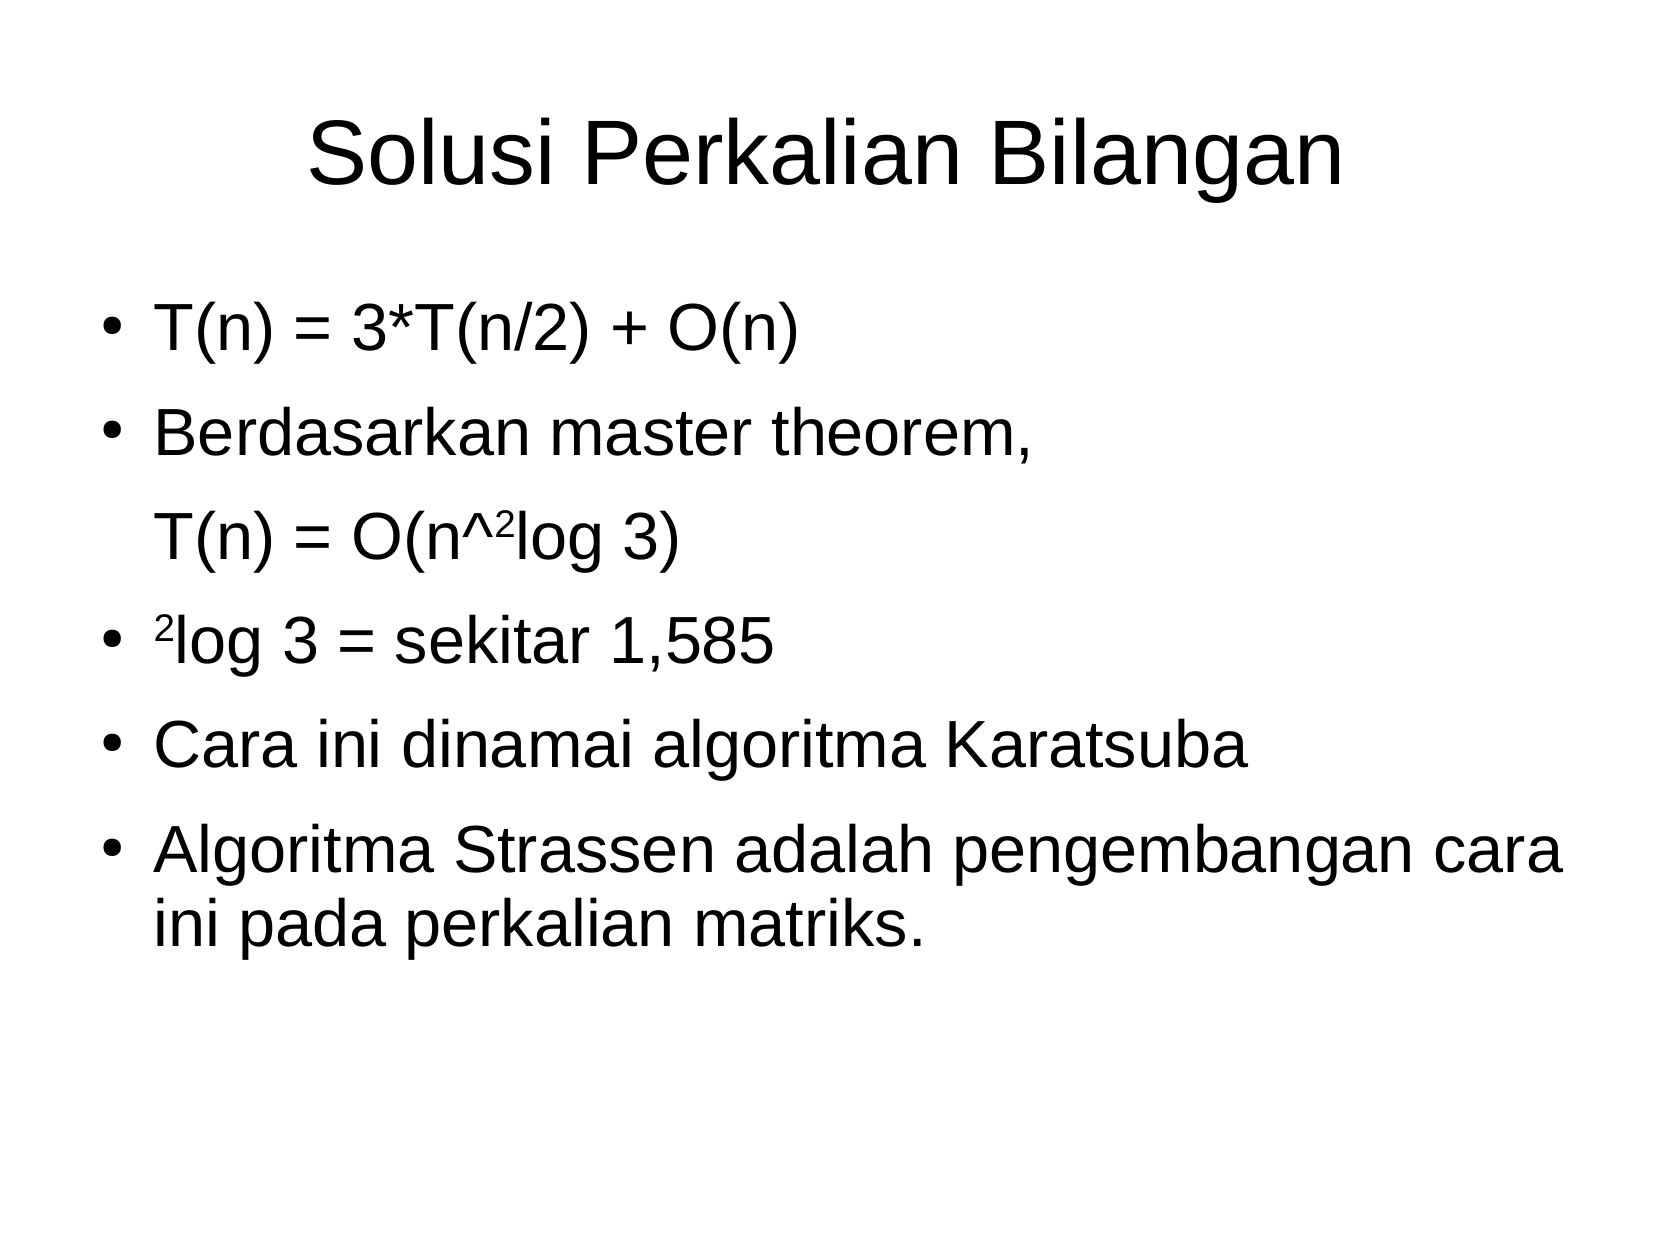

# Solusi Perkalian Bilangan
T(n) = 3*T(n/2) + O(n)
Berdasarkan master theorem,
T(n) = O(n^2log 3)
2log 3 = sekitar 1,585
Cara ini dinamai algoritma Karatsuba
Algoritma Strassen adalah pengembangan cara ini pada perkalian matriks.